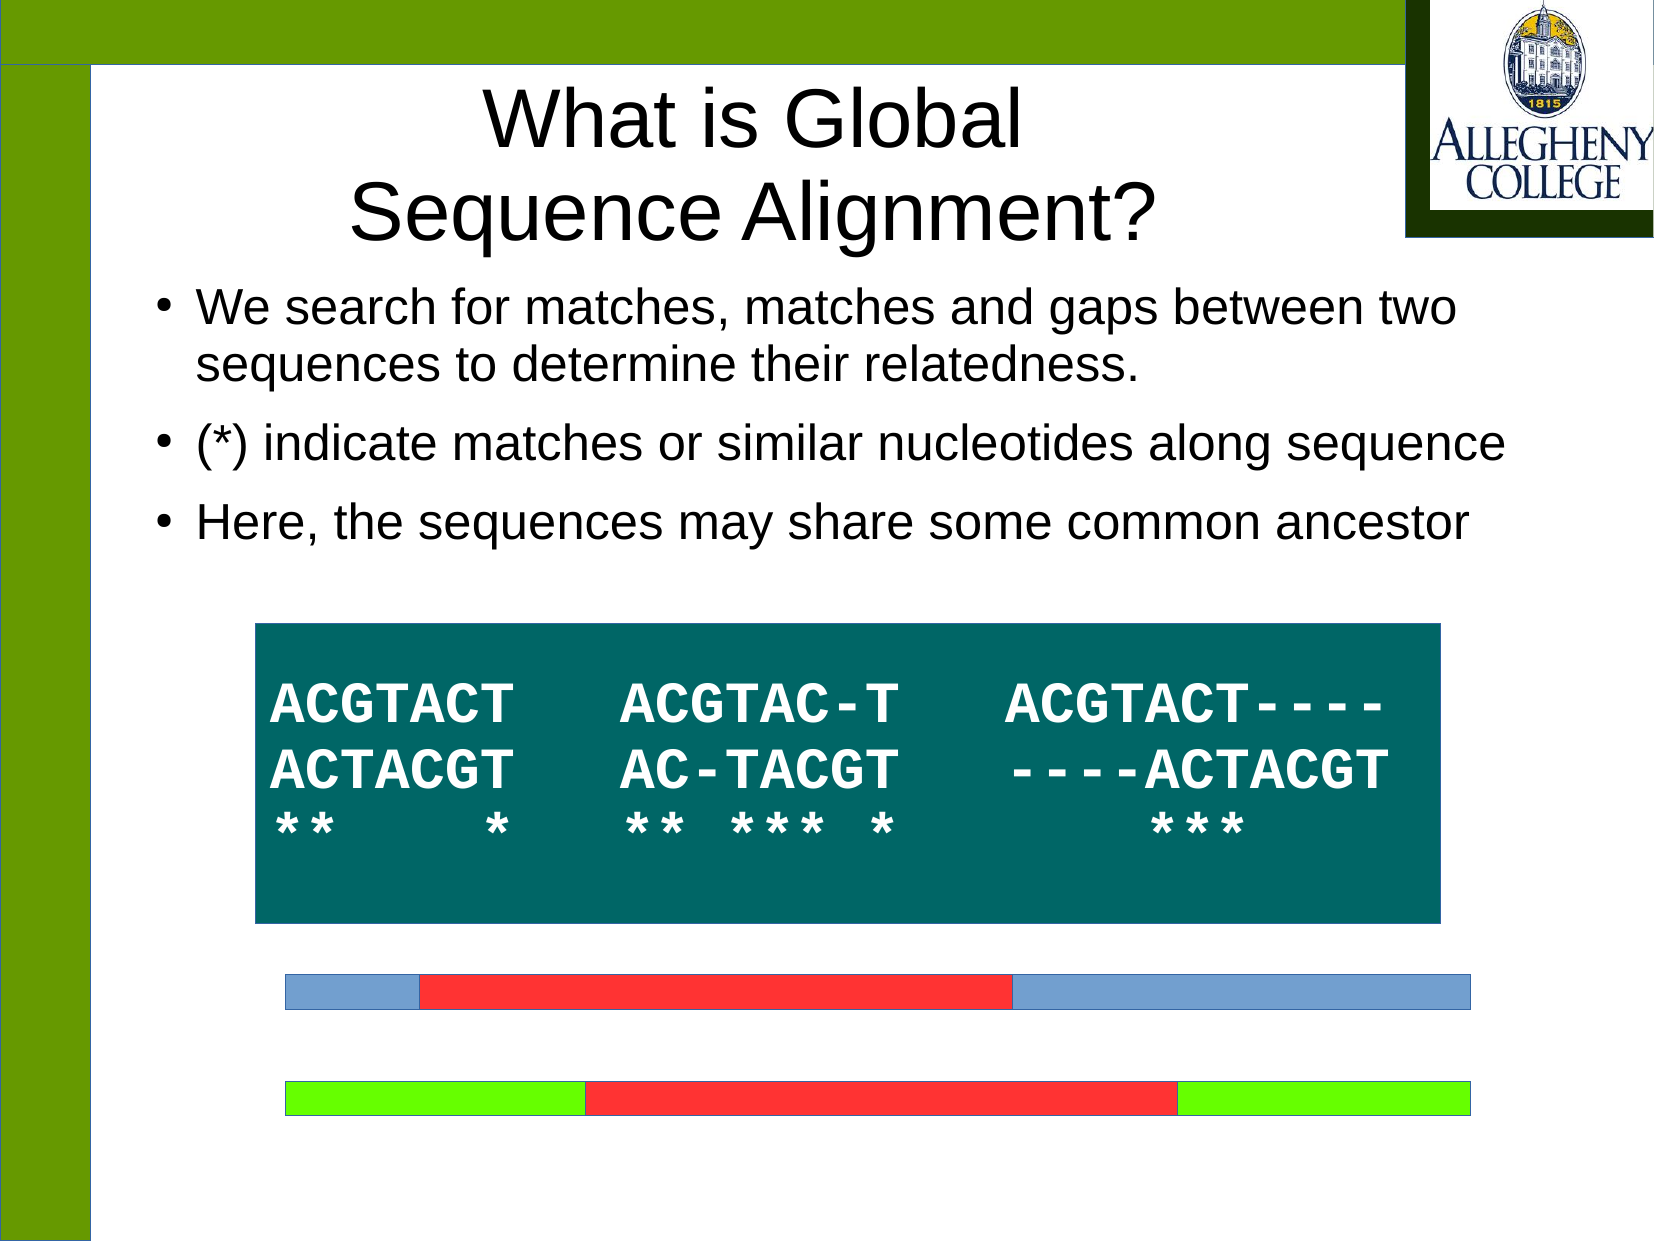

# What is Global Sequence Alignment?
We search for matches, matches and gaps between two sequences to determine their relatedness.
(*) indicate matches or similar nucleotides along sequence
Here, the sequences may share some common ancestor
ACGTACT ACGTAC-T ACGTACT----
ACTACGT AC-TACGT ----ACTACGT
** * ** *** * ***